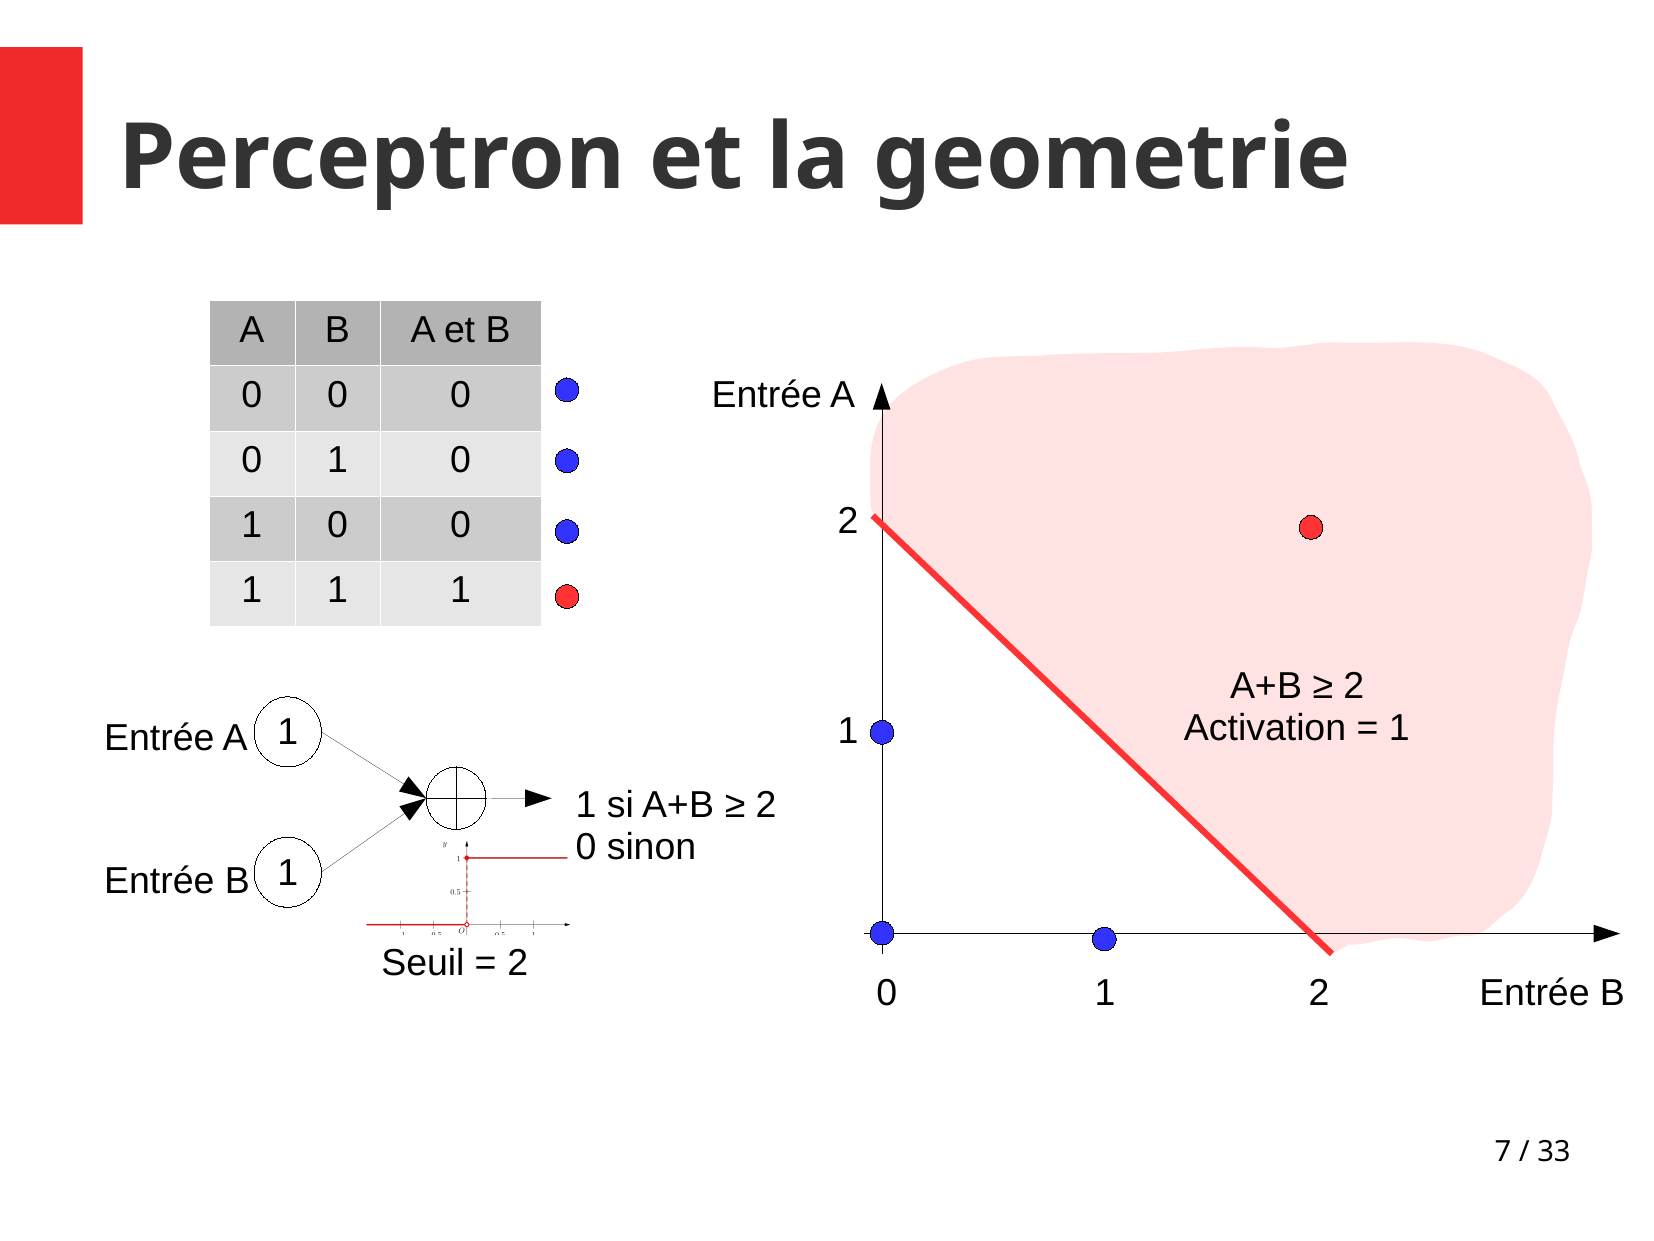

# Perceptron et la geometrie
| A | B | A et B |
| --- | --- | --- |
| 0 | 0 | 0 |
| 0 | 1 | 0 |
| 1 | 0 | 0 |
| 1 | 1 | 1 |
Entrée A
2
1
A+B ≥ 2
Activation = 1
1
Entrée A
1 si A+B ≥ 2
0 sinon
1
Entrée B
Seuil = 2
0	1	2
Entrée B
7